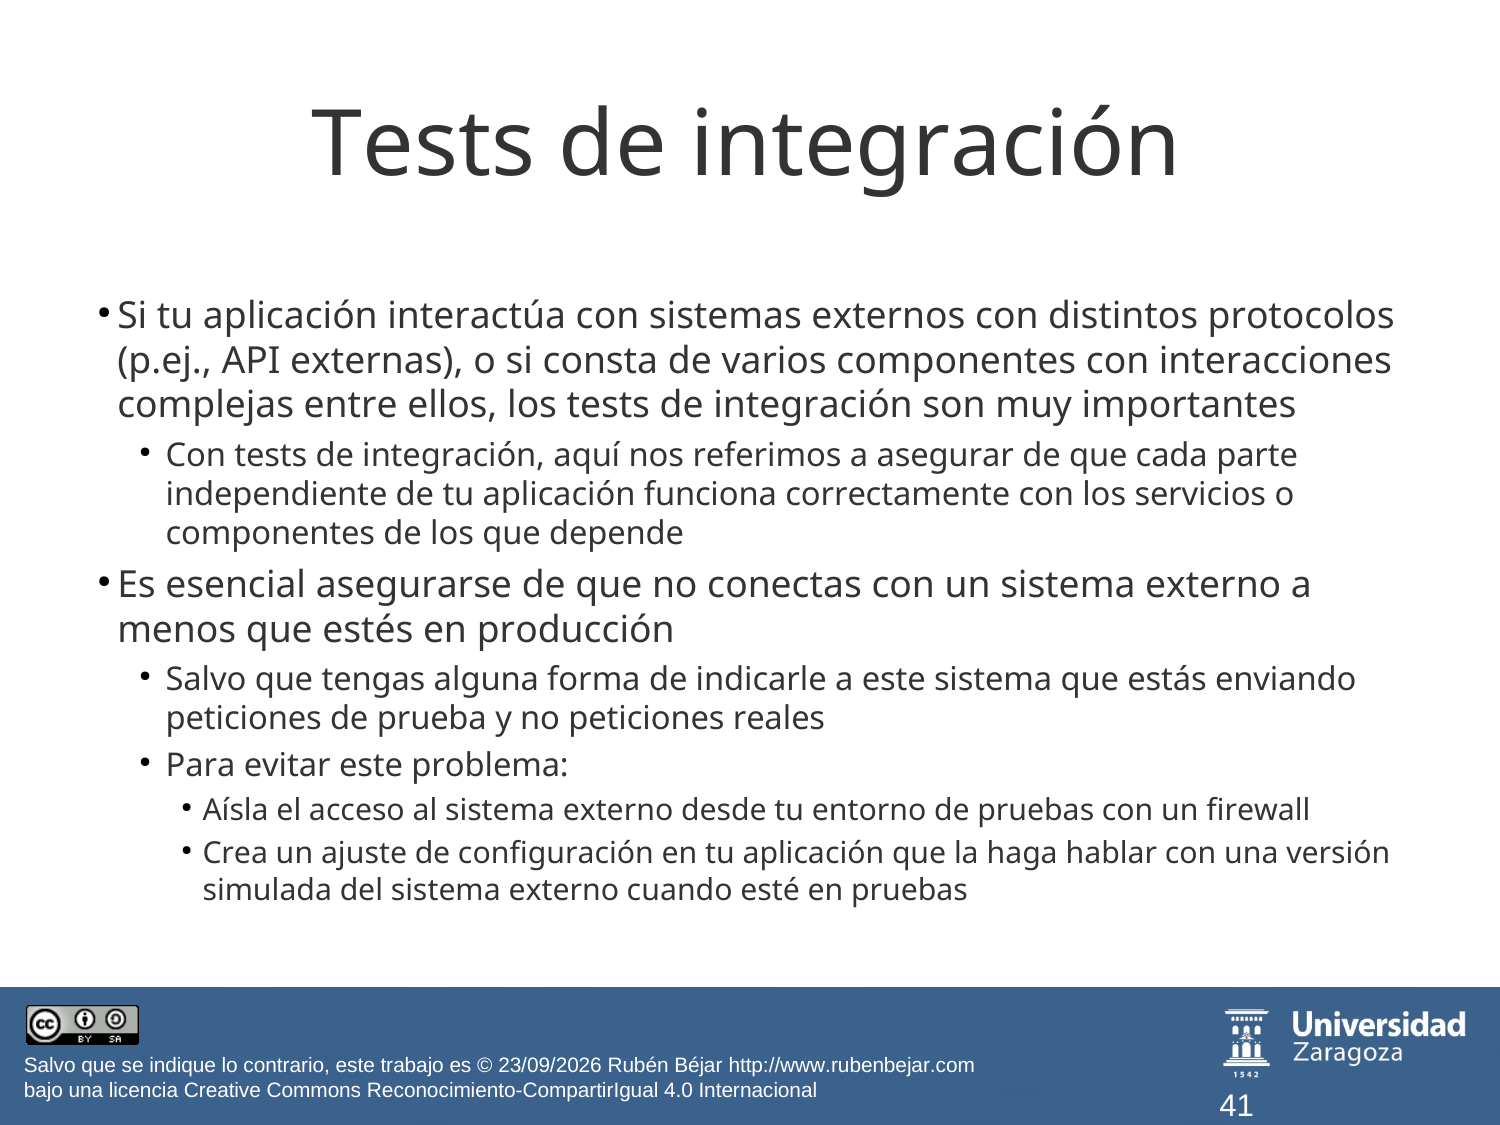

# Tests de integración
Si tu aplicación interactúa con sistemas externos con distintos protocolos (p.ej., API externas), o si consta de varios componentes con interacciones complejas entre ellos, los tests de integración son muy importantes
Con tests de integración, aquí nos referimos a asegurar de que cada parte independiente de tu aplicación funciona correctamente con los servicios o componentes de los que depende
Es esencial asegurarse de que no conectas con un sistema externo a menos que estés en producción
Salvo que tengas alguna forma de indicarle a este sistema que estás enviando peticiones de prueba y no peticiones reales
Para evitar este problema:
Aísla el acceso al sistema externo desde tu entorno de pruebas con un firewall
Crea un ajuste de configuración en tu aplicación que la haga hablar con una versión simulada del sistema externo cuando esté en pruebas